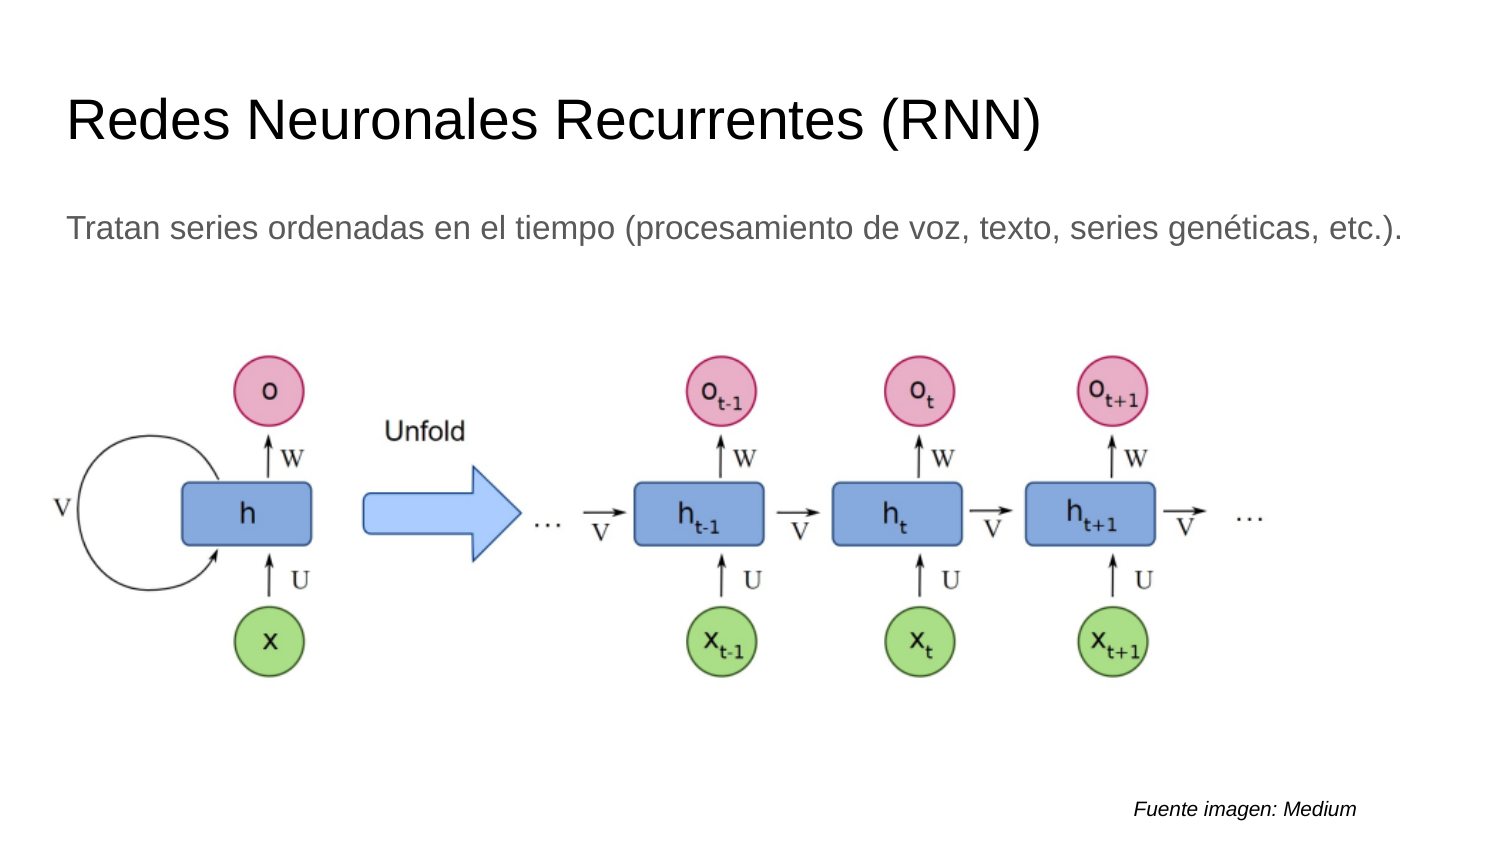

# Redes Neuronales Recurrentes (RNN)
Tratan series ordenadas en el tiempo (procesamiento de voz, texto, series genéticas, etc.).
Fuente imagen: Medium